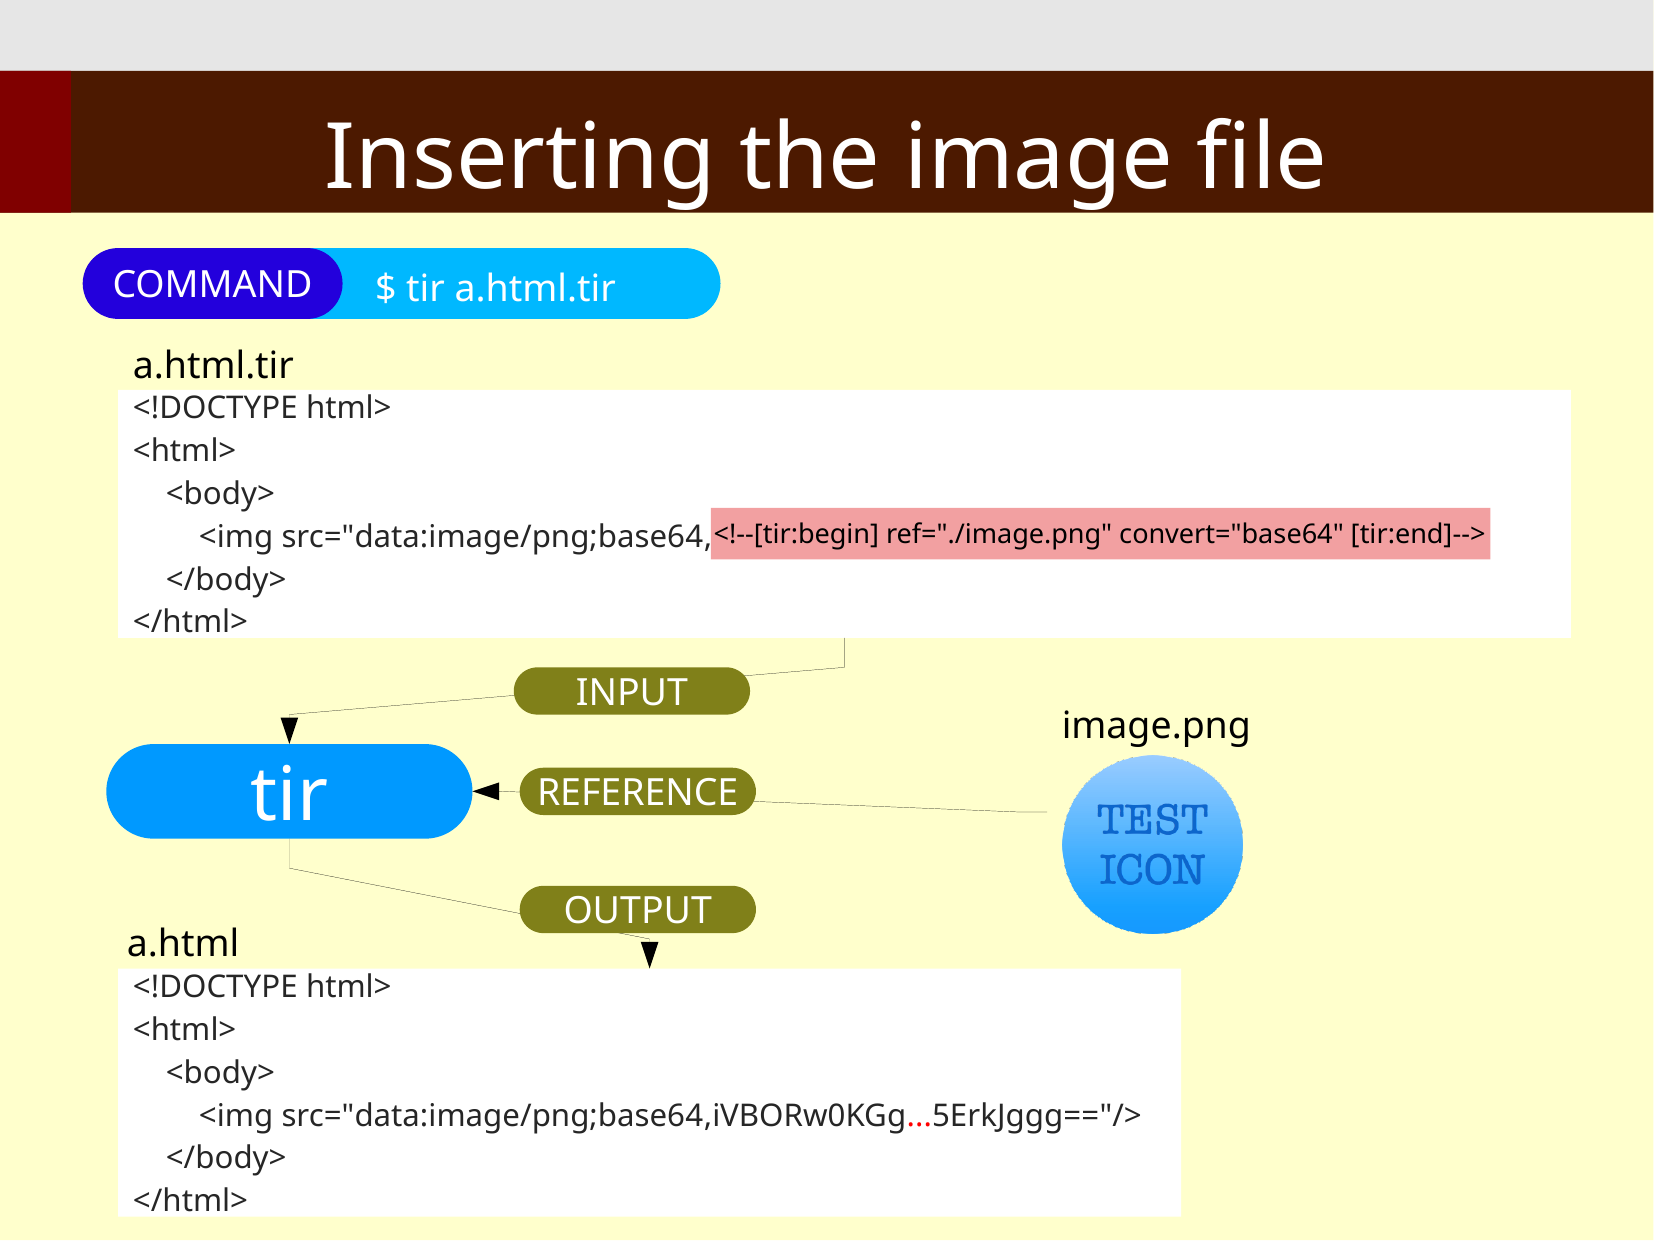

# Inserting the image file
COMMAND
$ tir a.html.tir
a.html.tir
<!DOCTYPE html>
<html>
 <body>
 <img src="data:image/png;base64, "/>
 </body>
</html>
<!--[tir:begin] ref="./image.png" convert="base64" [tir:end]-->
INPUT
image.png
tir
REFERENCE
OUTPUT
a.html
<!DOCTYPE html>
<html>
 <body>
 <img src="data:image/png;base64,iVBORw0KGg...5ErkJggg=="/>
 </body>
</html>